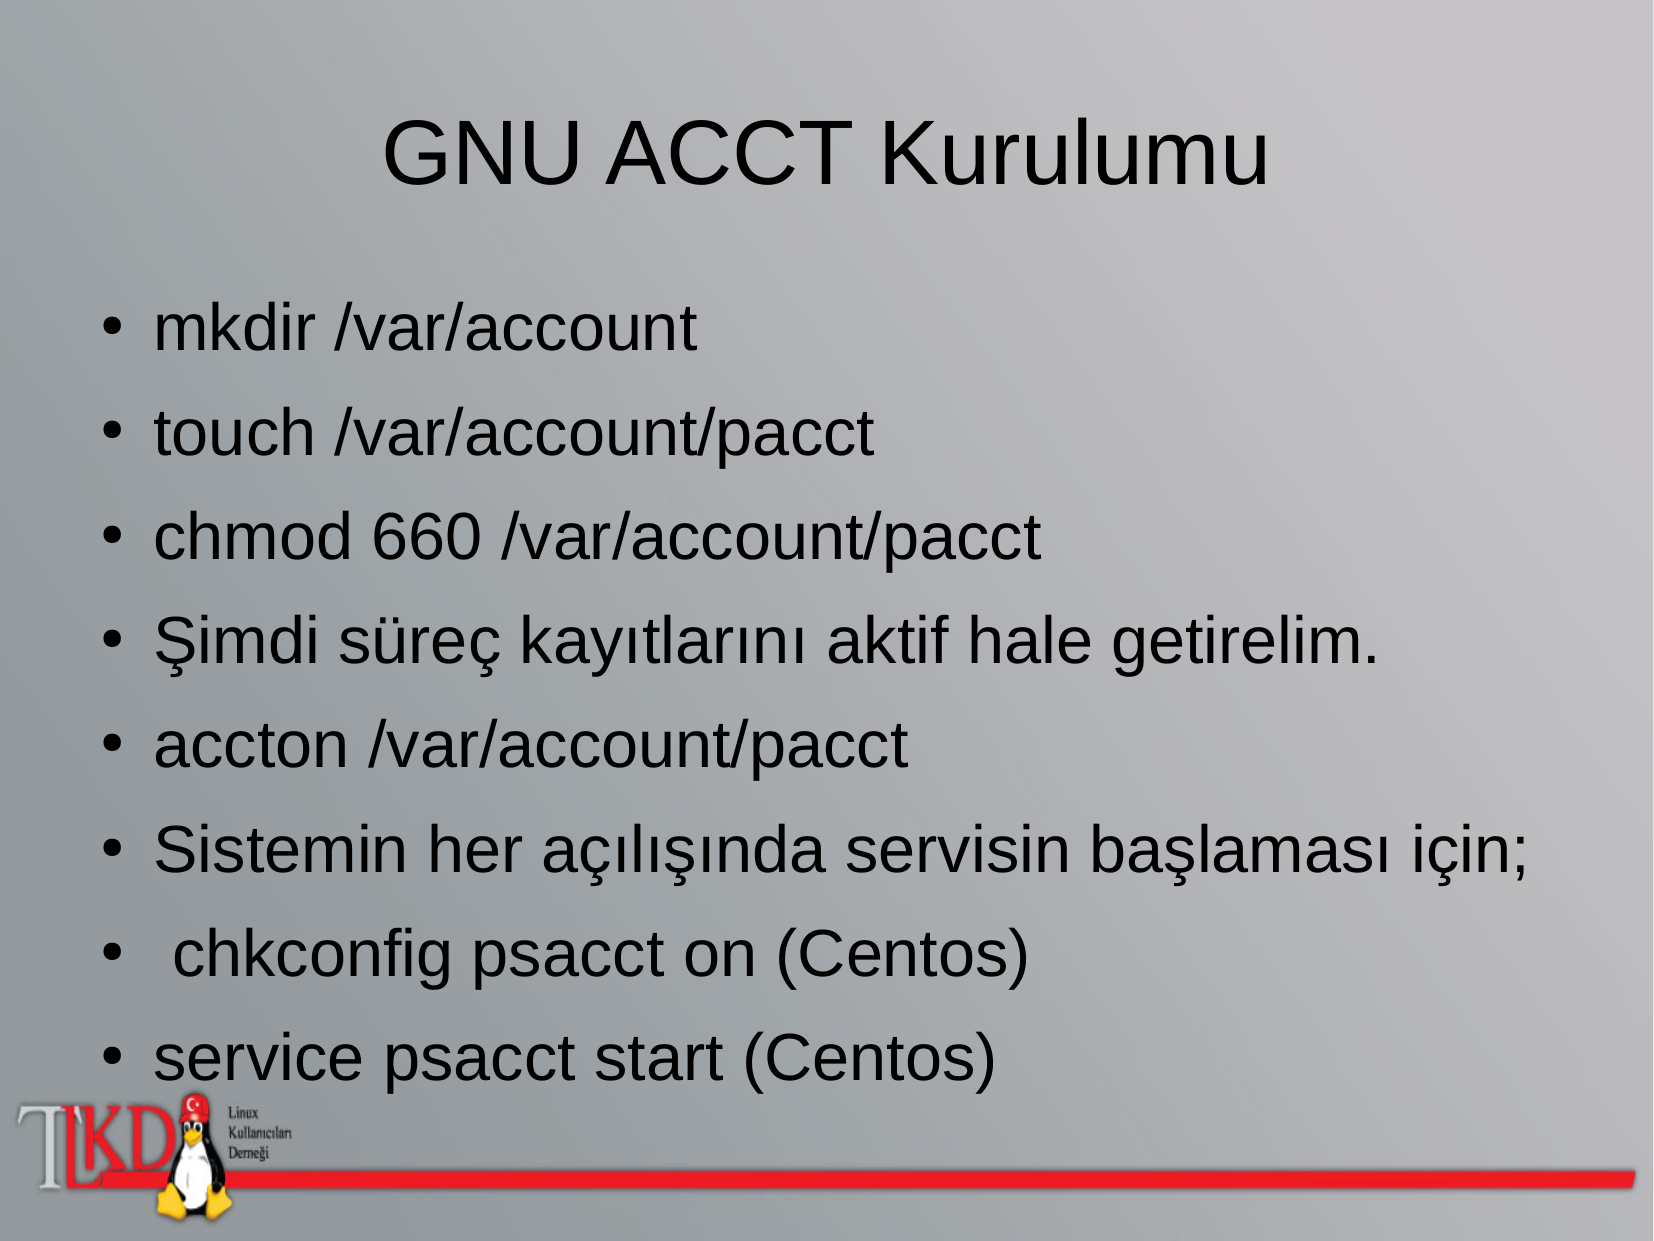

# GNU ACCT Kurulumu
mkdir /var/account
touch /var/account/pacct
chmod 660 /var/account/pacct
Şimdi süreç kayıtlarını aktif hale getirelim.
accton /var/account/pacct
Sistemin her açılışında servisin başlaması için;
 chkconfig psacct on (Centos)
service psacct start (Centos)